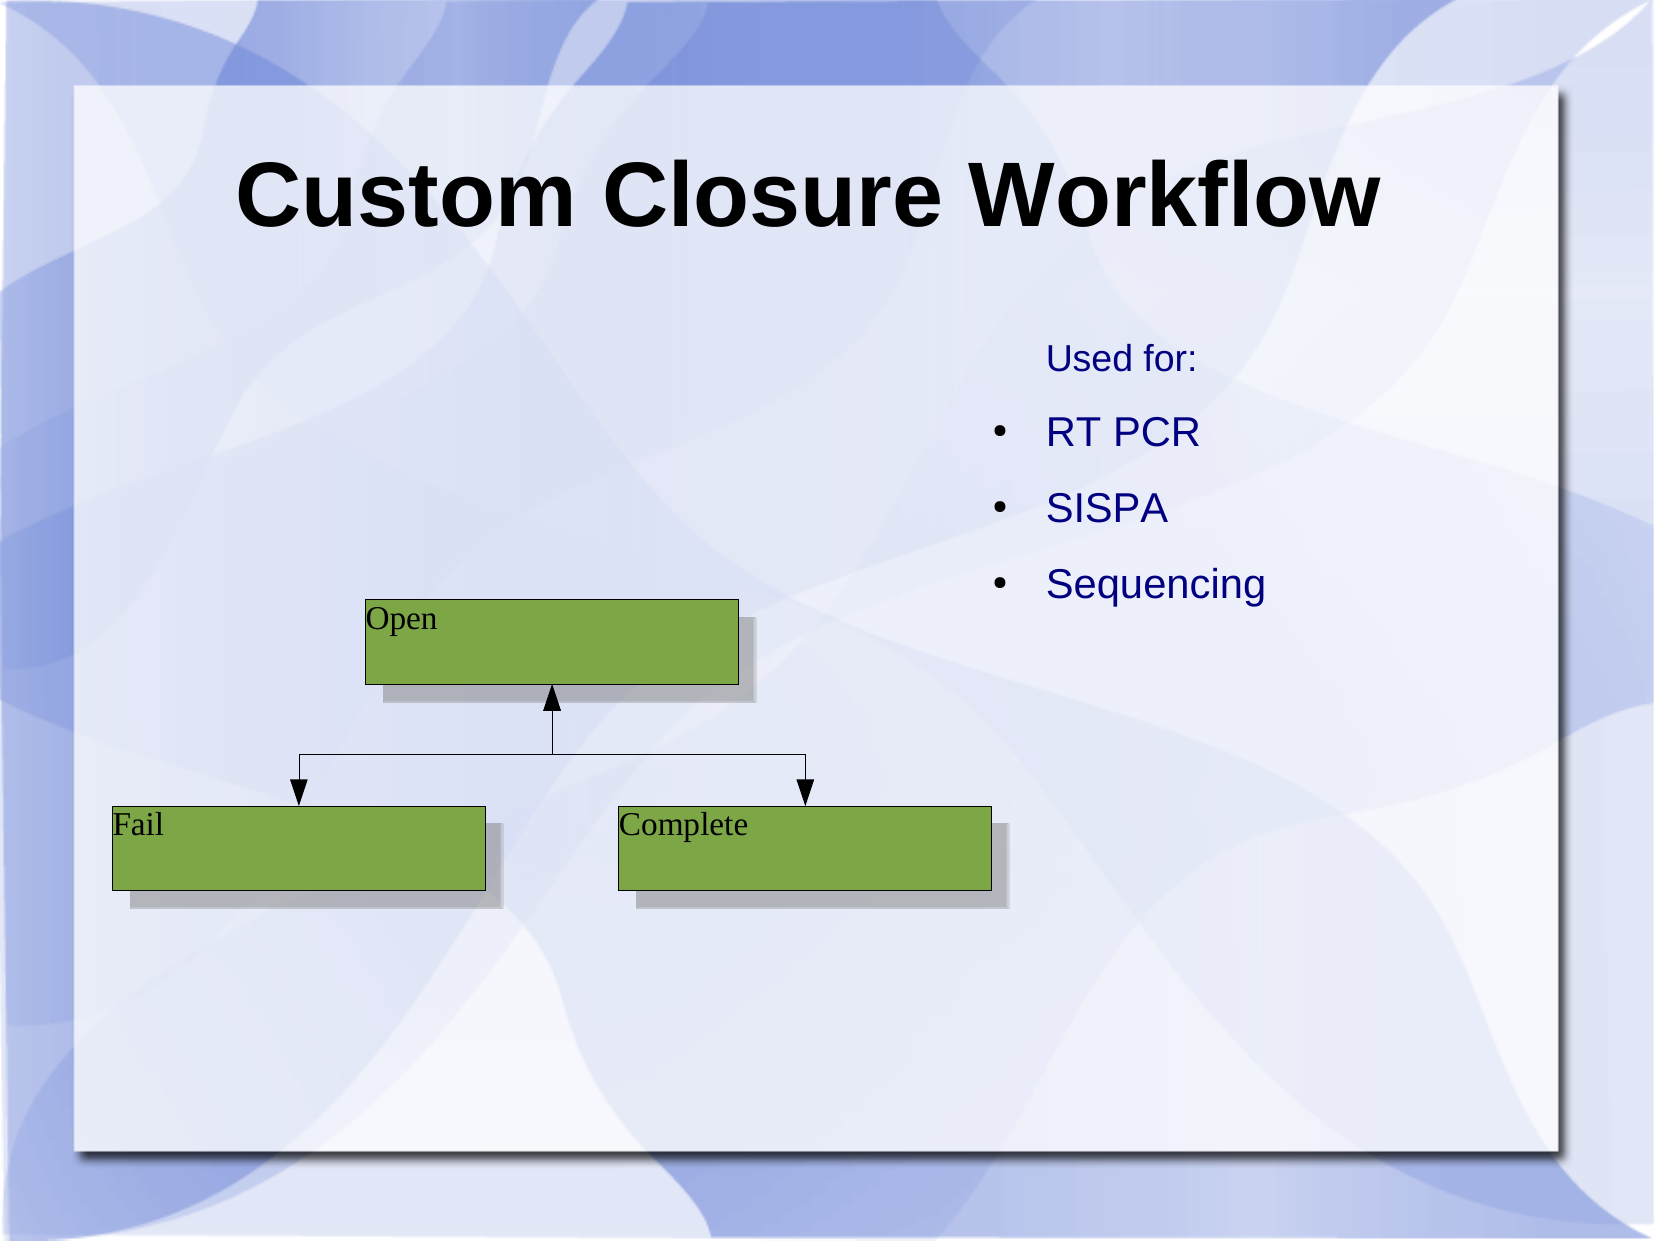

# Custom Closure Workflow
Used for:
RT PCR
SISPA
Sequencing
Open
Fail
Complete